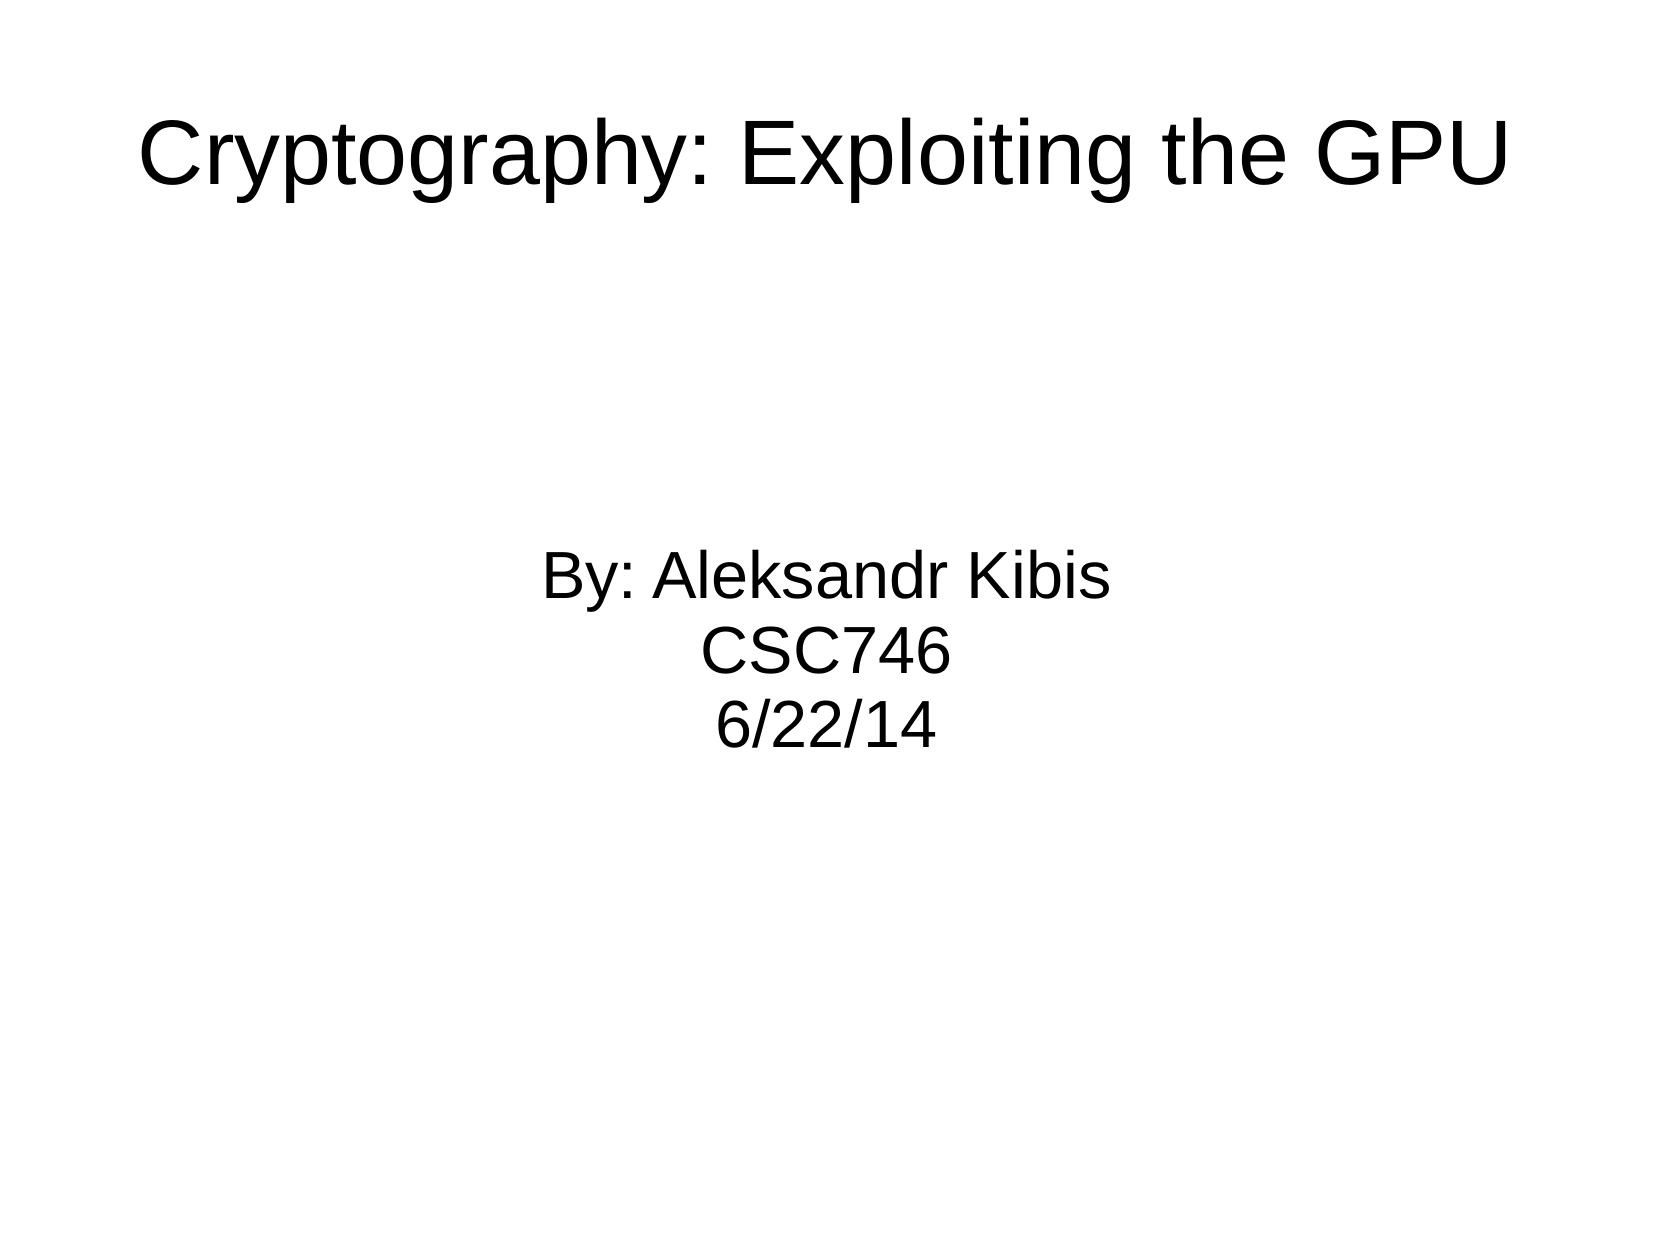

# Cryptography: Exploiting the GPU
By: Aleksandr Kibis
CSC746
6/22/14